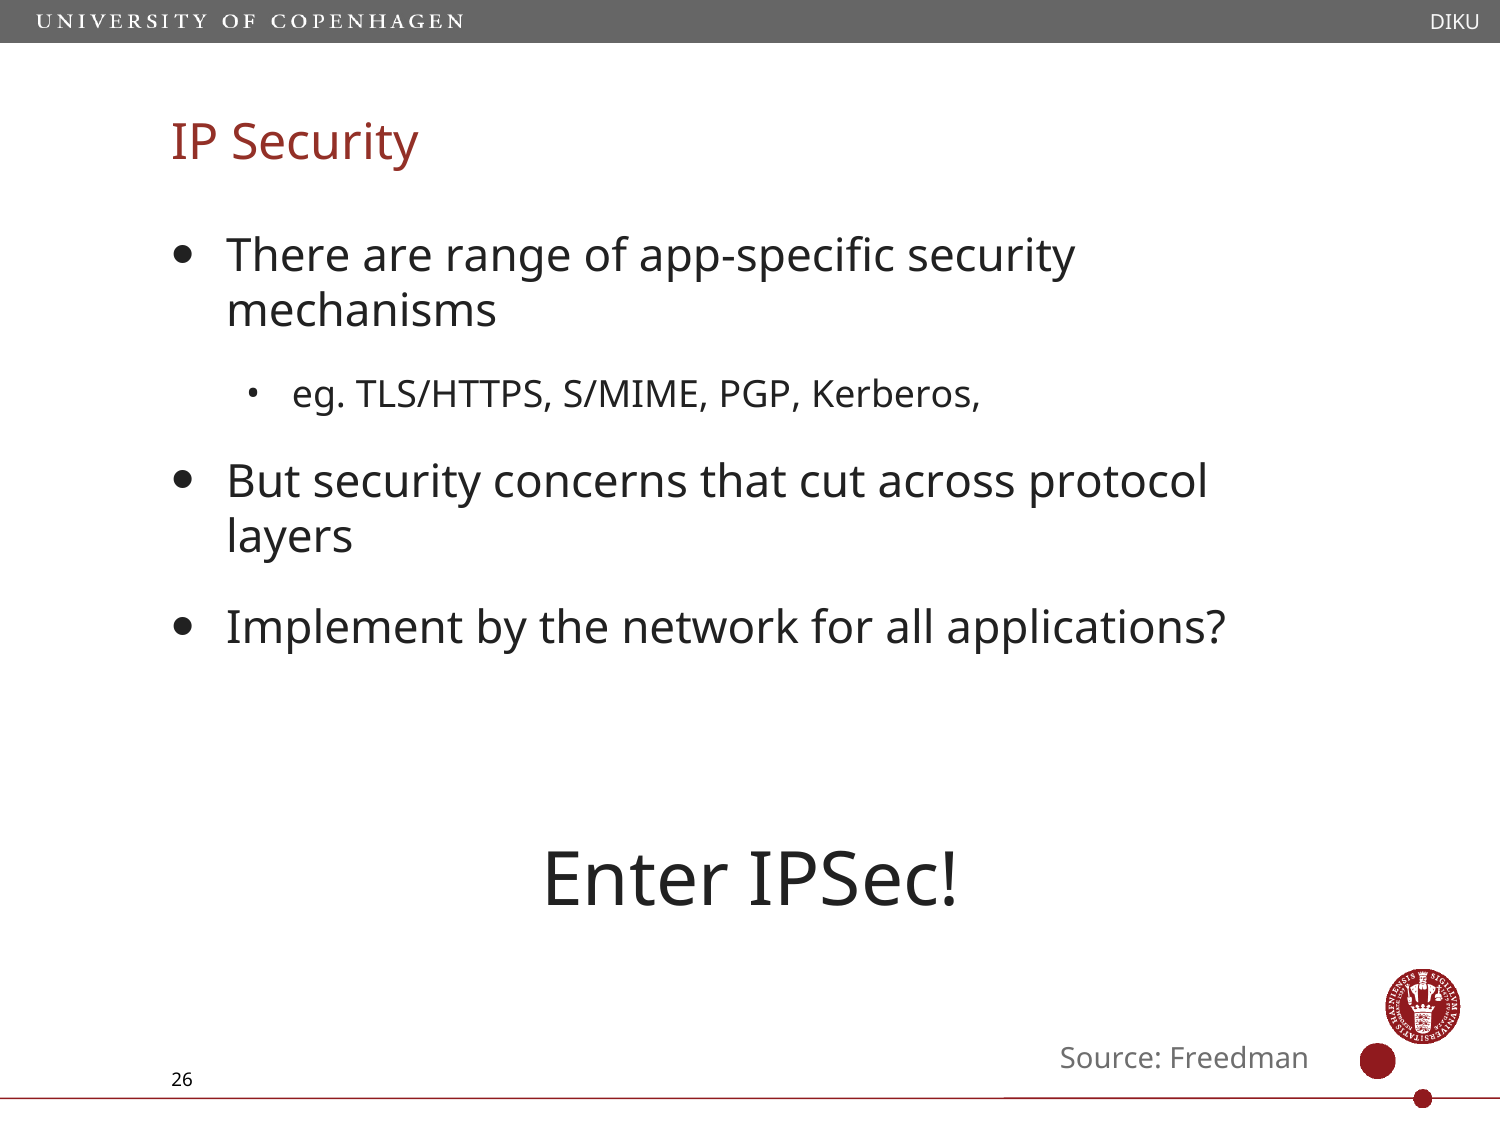

DIKU
IP Security
There are range of app-specific security mechanisms
eg. TLS/HTTPS, S/MIME, PGP, Kerberos,
But security concerns that cut across protocol layers
Implement by the network for all applications?
Enter IPSec!
Source: Freedman